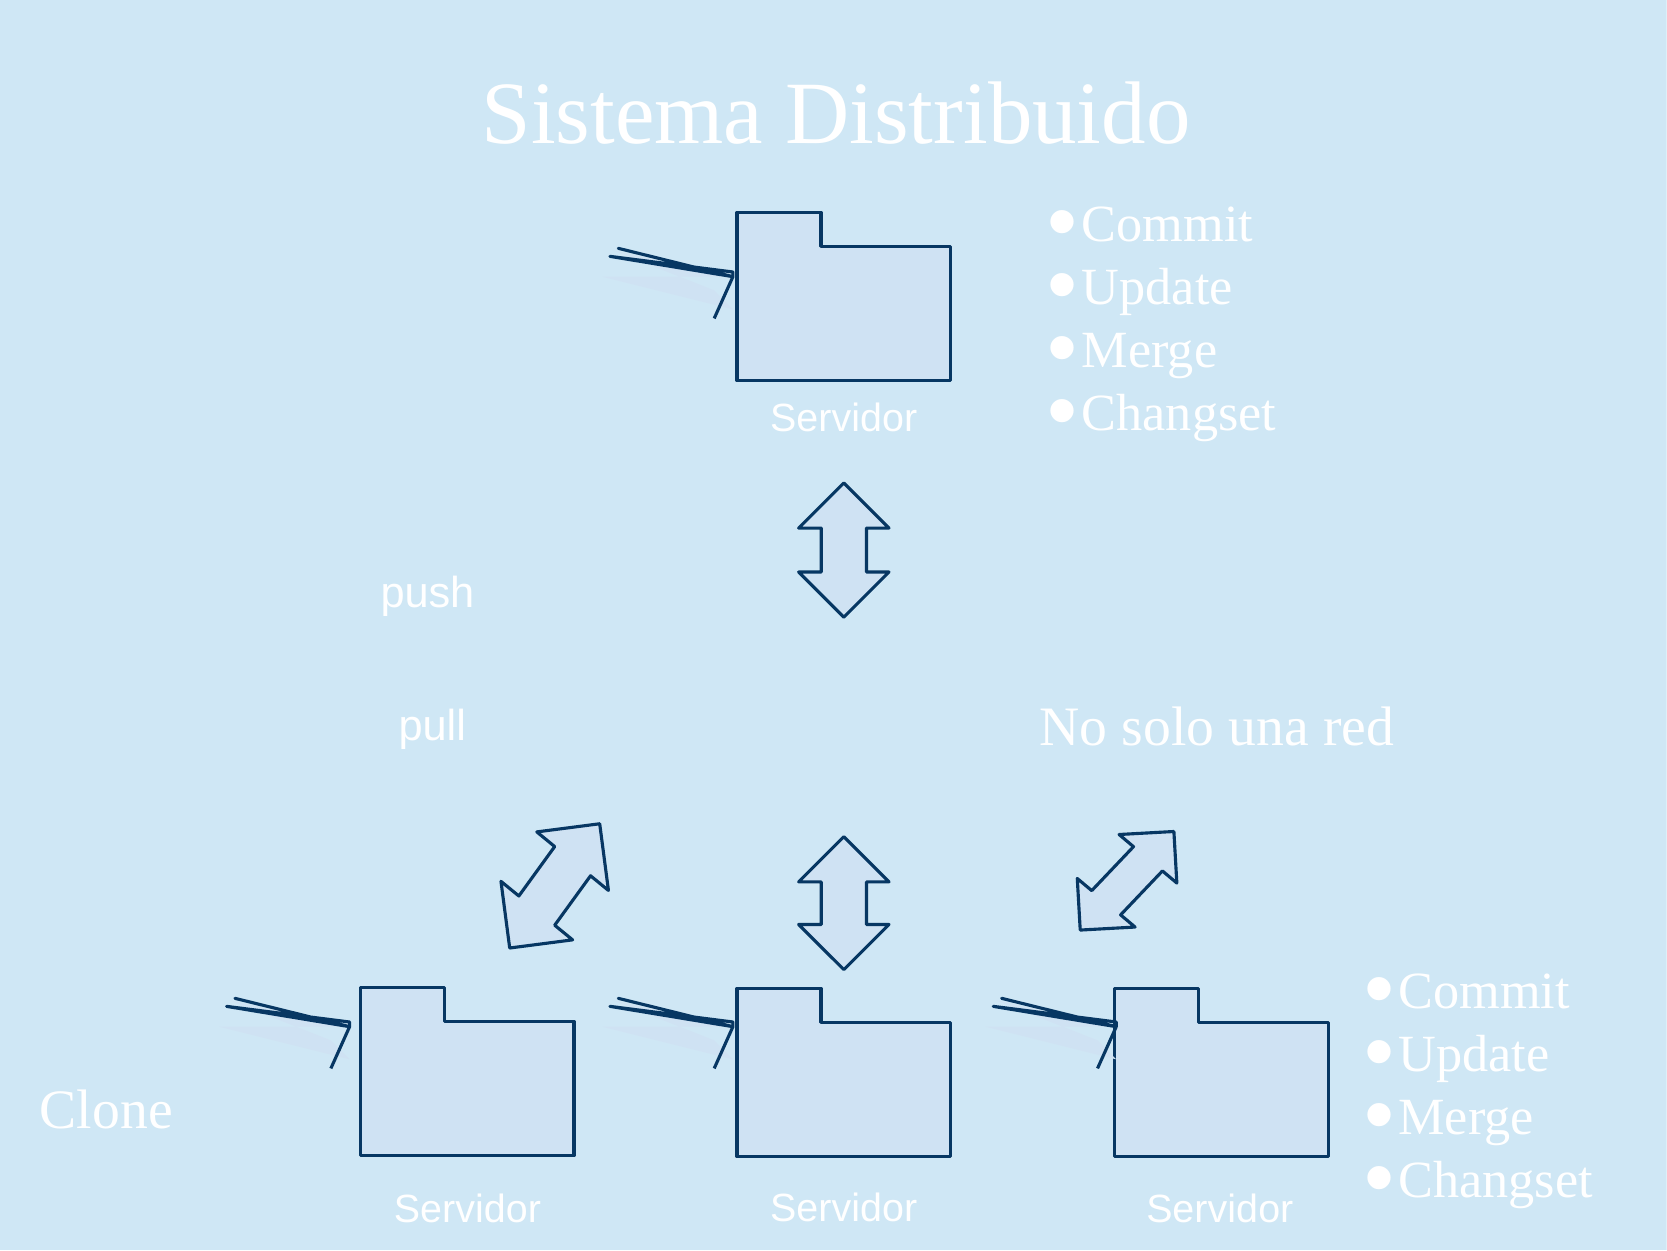

# Sistema Distribuido
Commit
Update
Merge
Changset
Servidor
Servidor
Servidor
Servidor
push
pull
No solo una red
Commit
Update
Merge
Changset
Clone